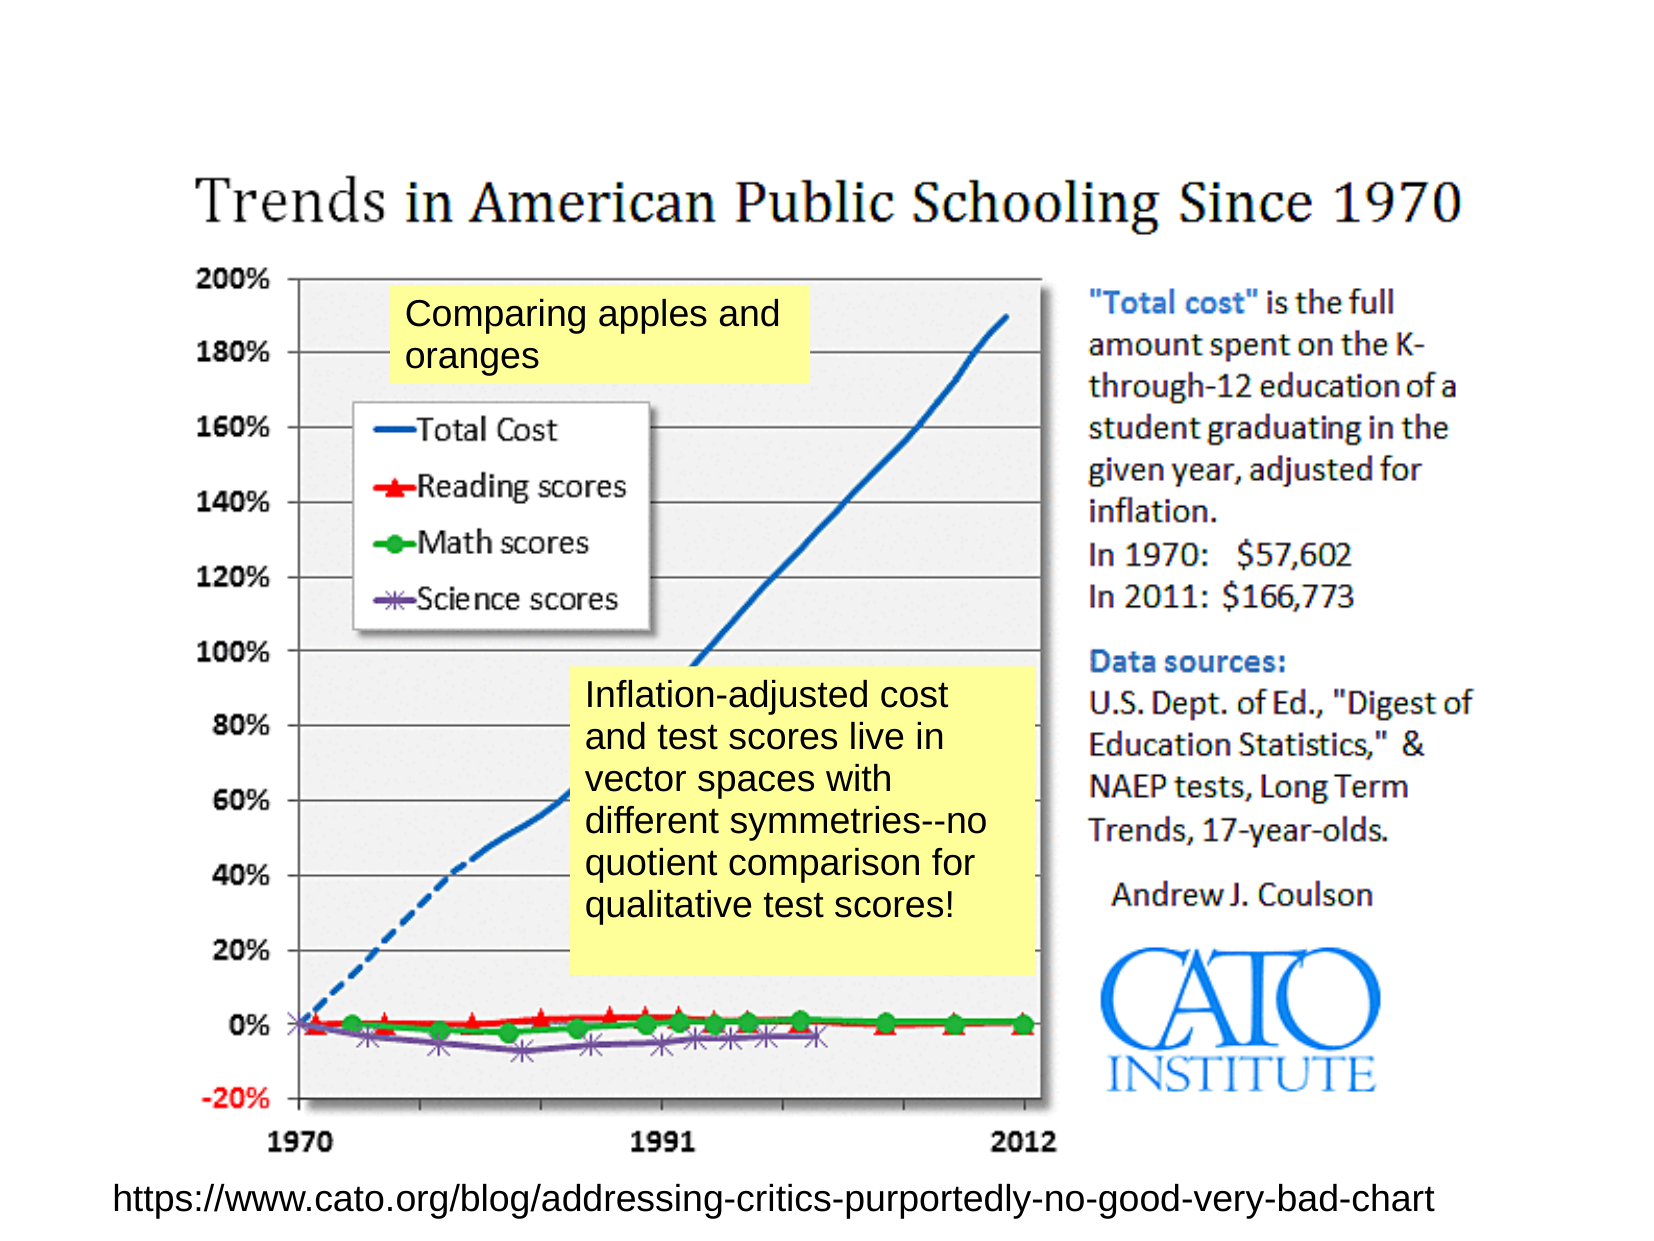

#
Comparing apples and oranges
Inflation-adjusted cost and test scores live in vector spaces with different symmetries--no quotient comparison for qualitative test scores!
https://www.cato.org/blog/addressing-critics-purportedly-no-good-very-bad-chart